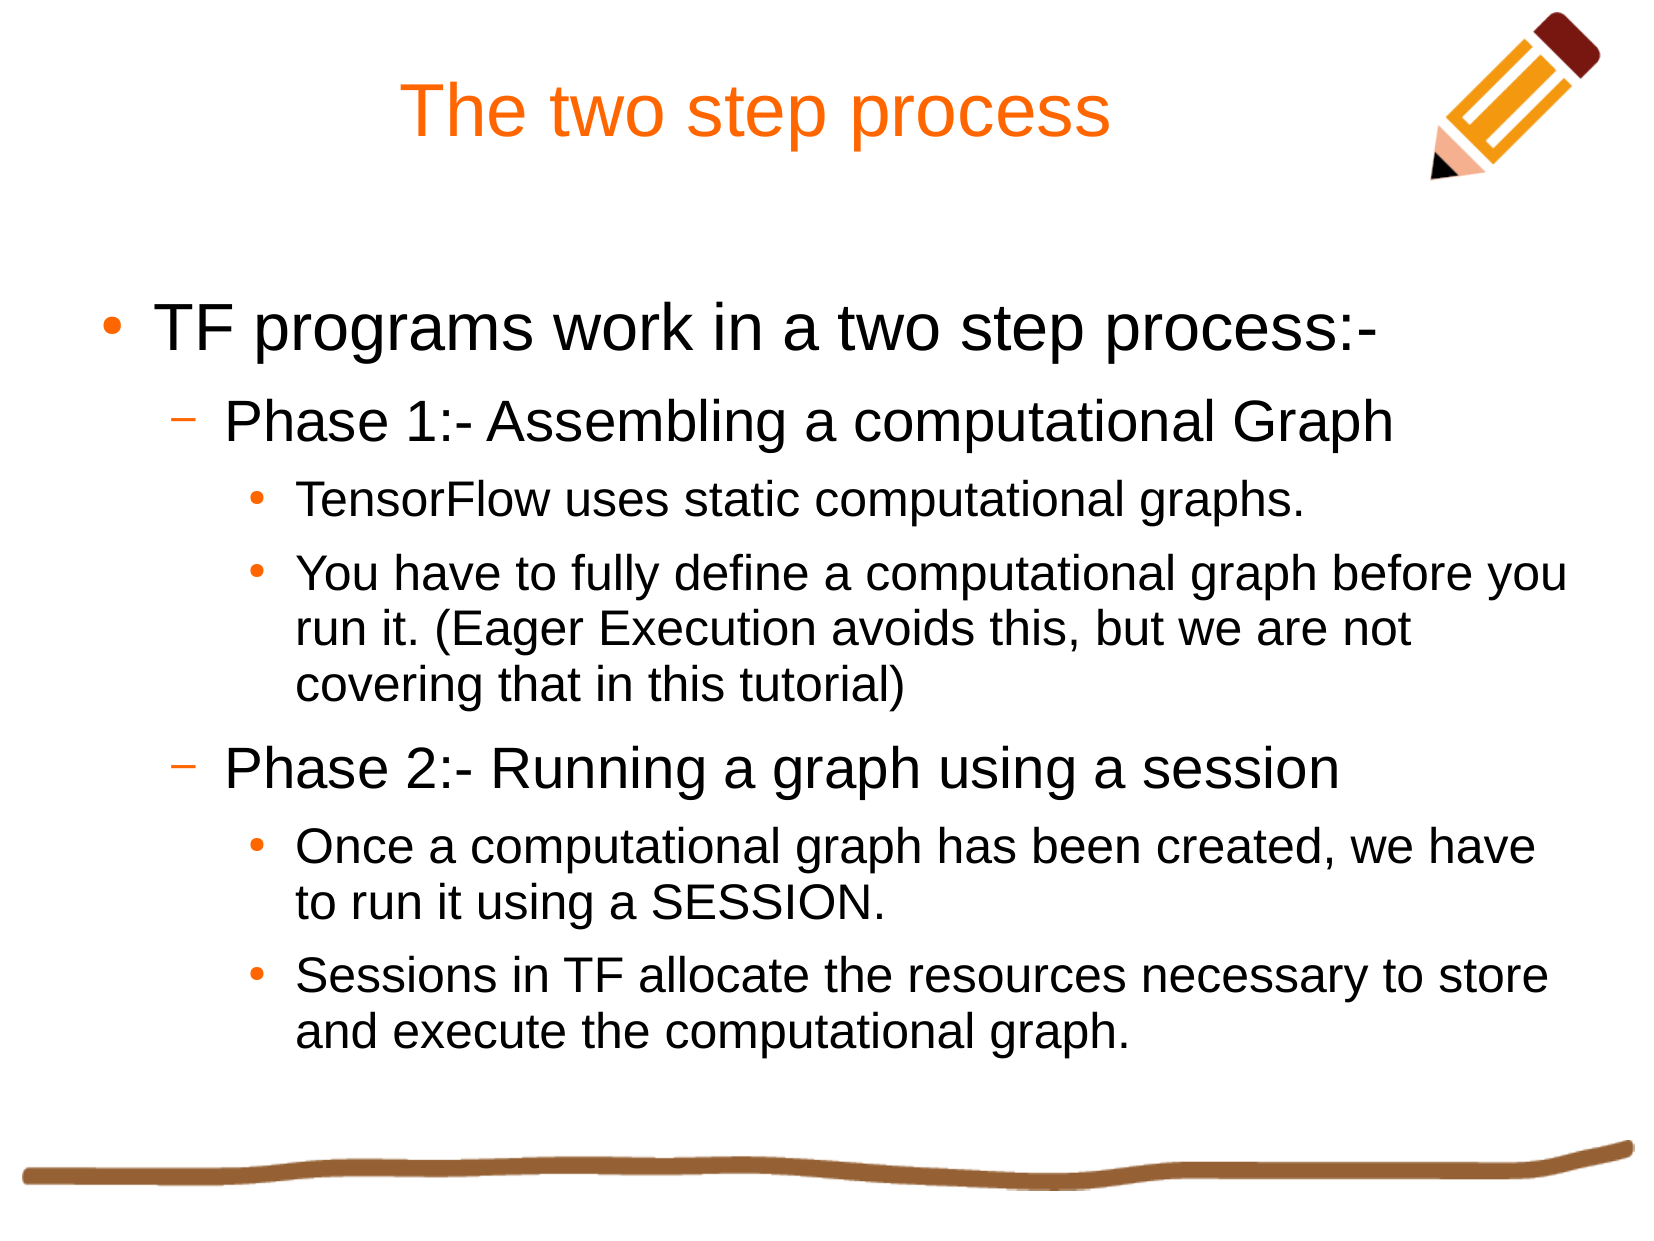

# The two step process
TF programs work in a two step process:-
Phase 1:- Assembling a computational Graph
TensorFlow uses static computational graphs.
You have to fully define a computational graph before you run it. (Eager Execution avoids this, but we are not covering that in this tutorial)
Phase 2:- Running a graph using a session
Once a computational graph has been created, we have to run it using a SESSION.
Sessions in TF allocate the resources necessary to store and execute the computational graph.